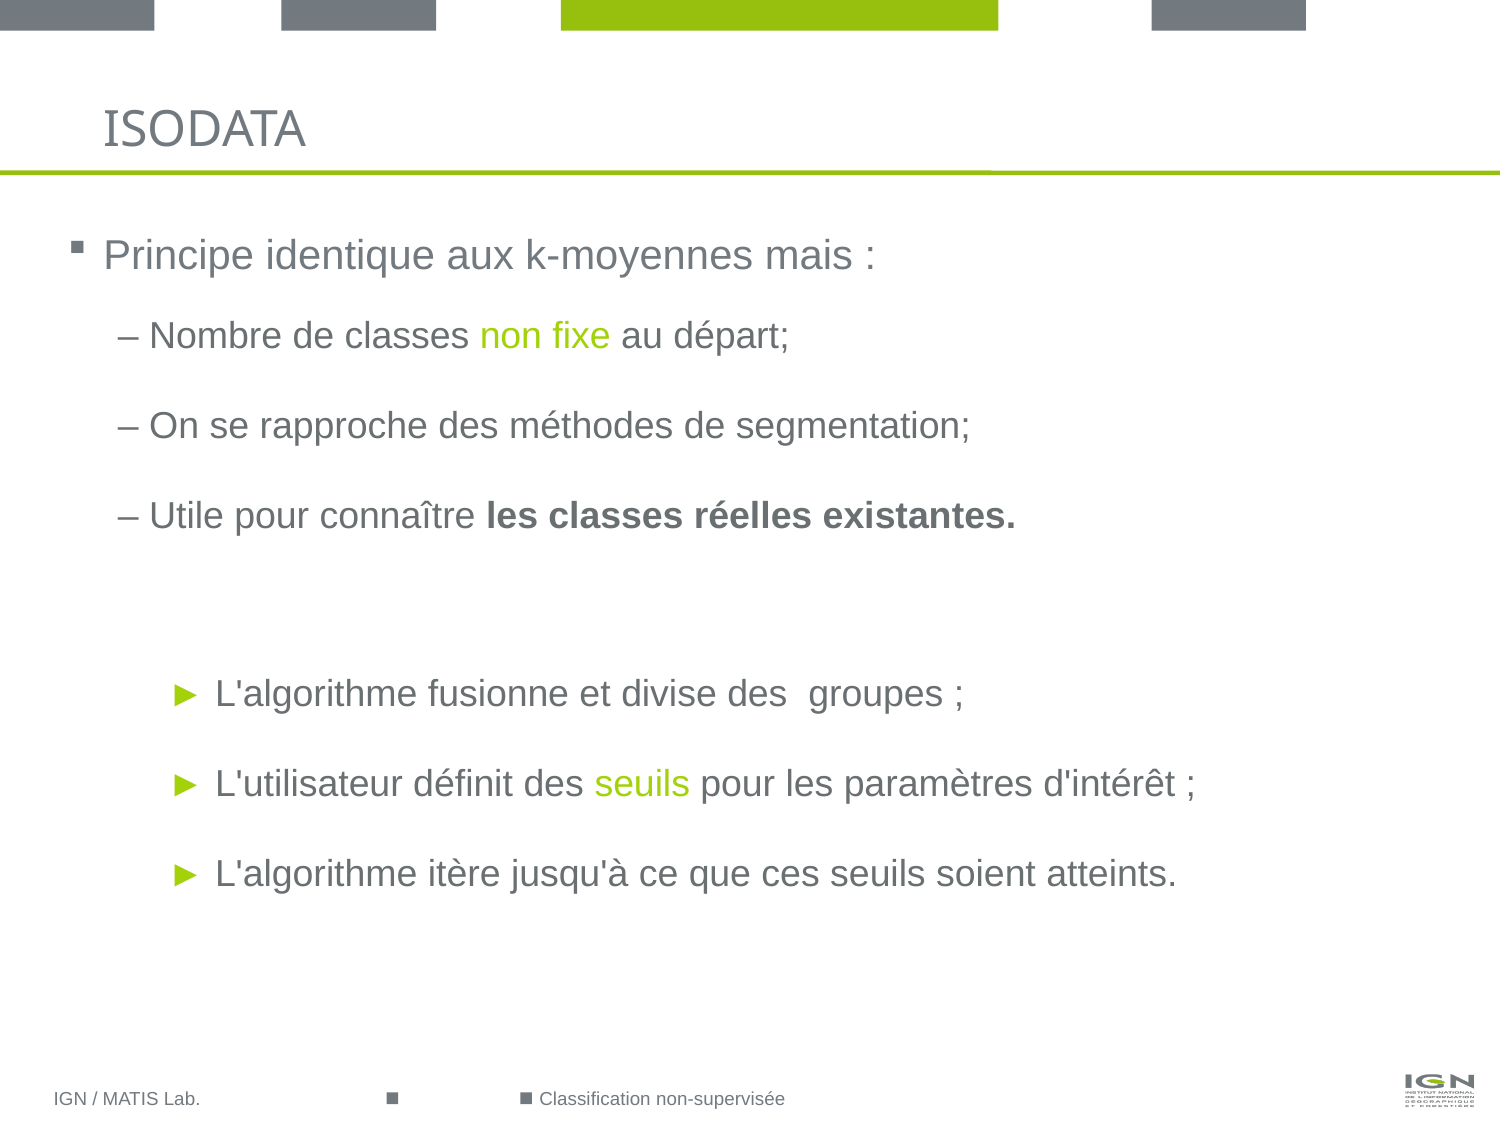

ISODATA
Principe identique aux k-moyennes mais :
	– Nombre de classes non fixe au départ;
	– On se rapproche des méthodes de segmentation;
	– Utile pour connaître les classes réelles existantes.
► L'algorithme fusionne et divise des groupes ;
► L'utilisateur définit des seuils pour les paramètres d'intérêt ;
► L'algorithme itère jusqu'à ce que ces seuils soient atteints.
IGN / MATIS Lab.
Classification non-supervisée